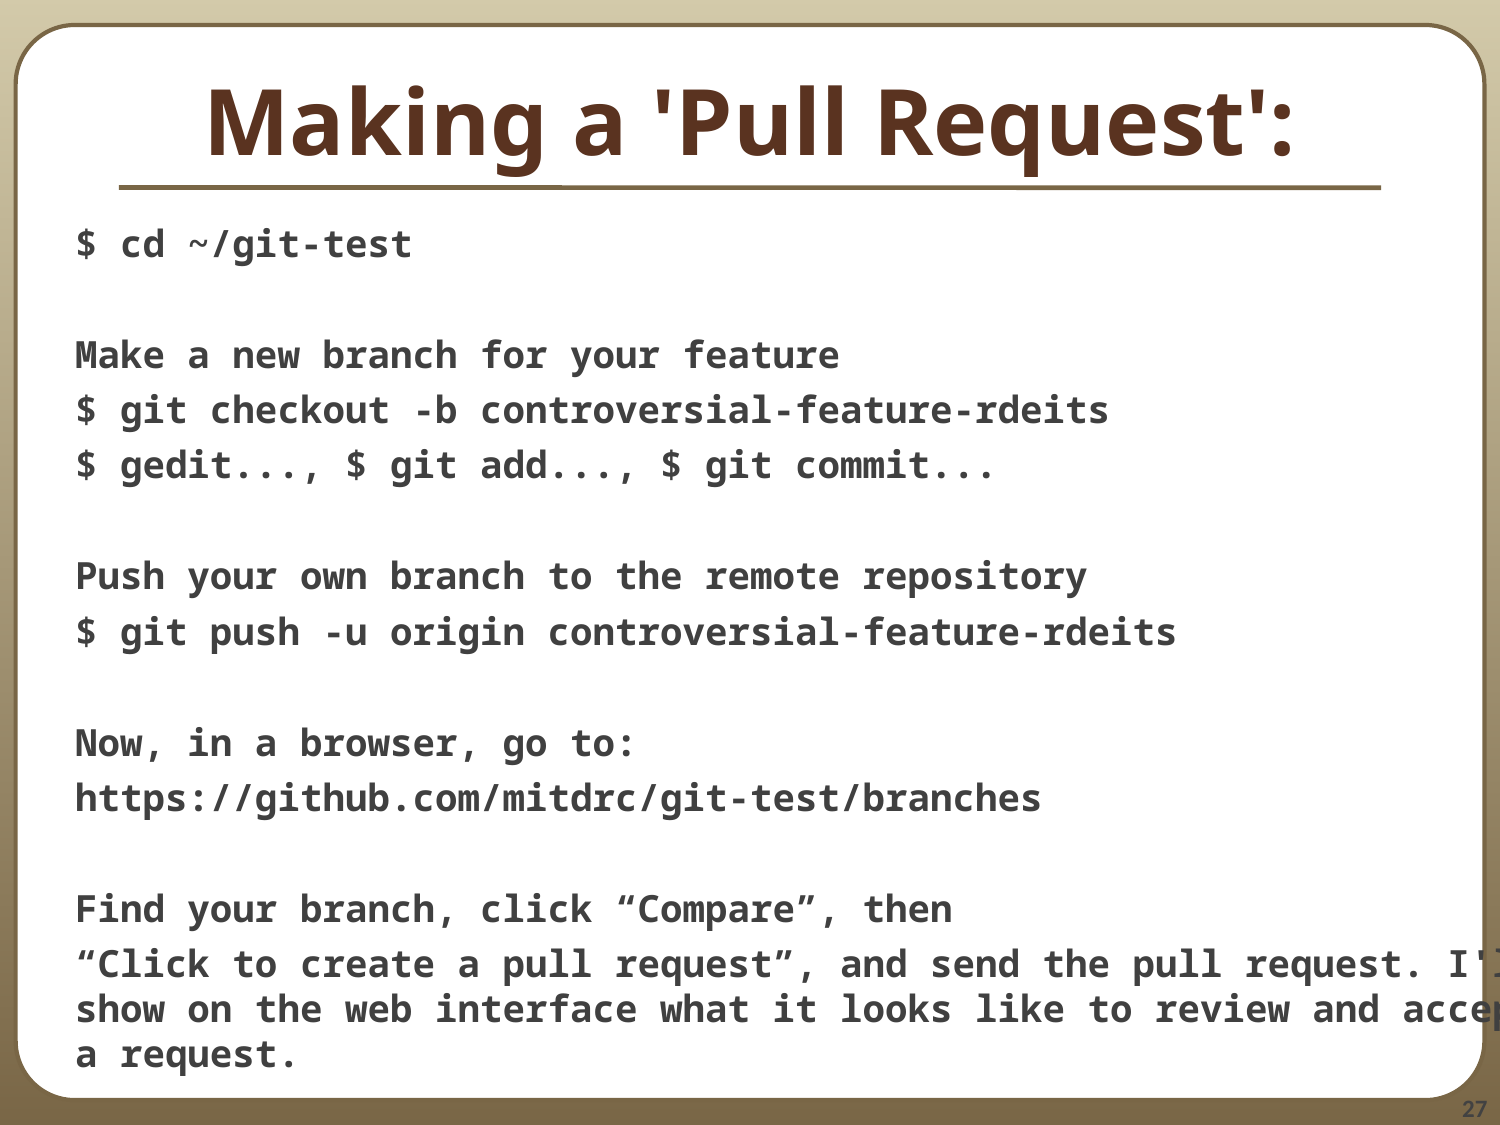

# Making a 'Pull Request':
$ cd ~/git-test
Make a new branch for your feature
$ git checkout -b controversial-feature-rdeits
$ gedit..., $ git add..., $ git commit...
Push your own branch to the remote repository
$ git push -u origin controversial-feature-rdeits
Now, in a browser, go to:
https://github.com/mitdrc/git-test/branches
Find your branch, click “Compare”, then
“Click to create a pull request”, and send the pull request. I'll show on the web interface what it looks like to review and accept a request.